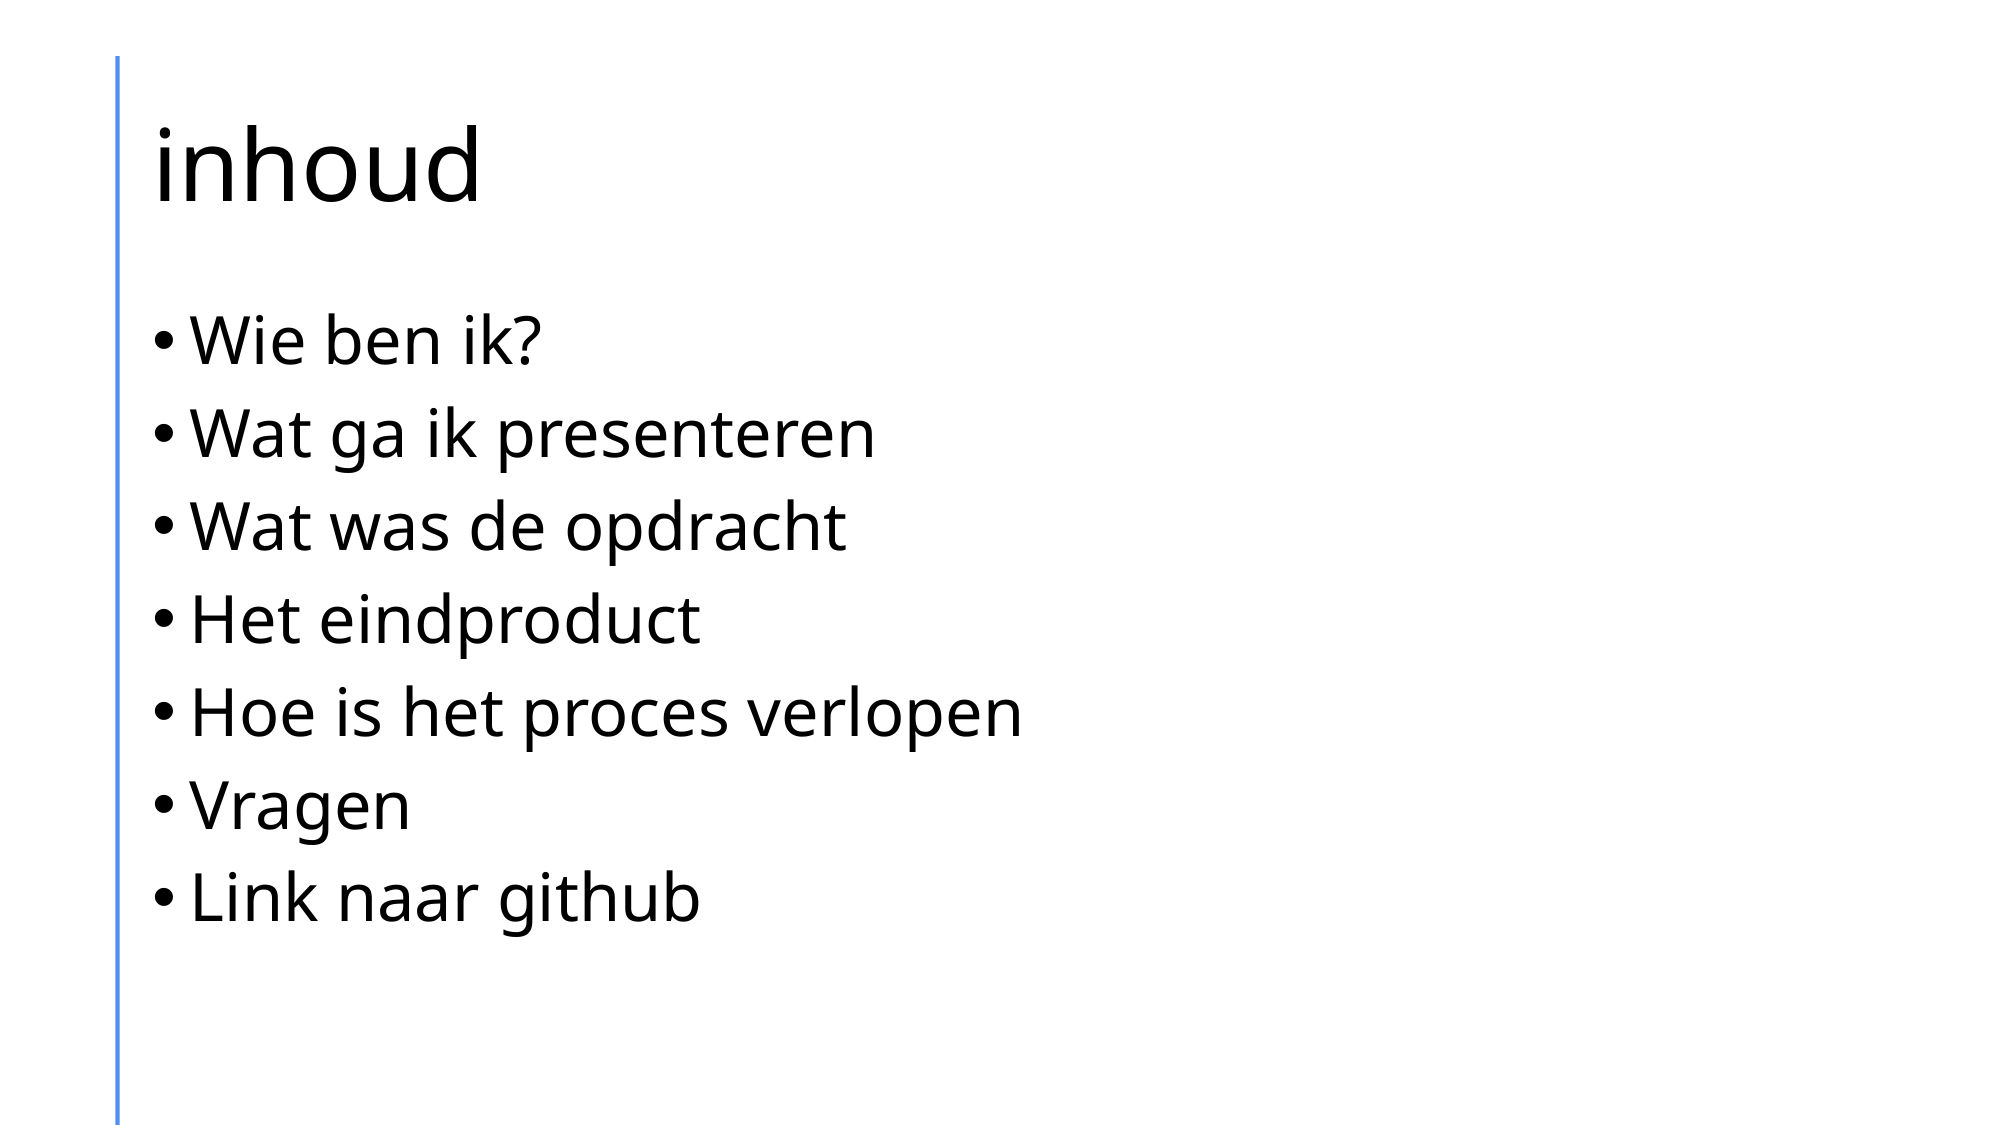

# inhoud
Wie ben ik?
Wat ga ik presenteren
Wat was de opdracht
Het eindproduct
Hoe is het proces verlopen
Vragen
Link naar github